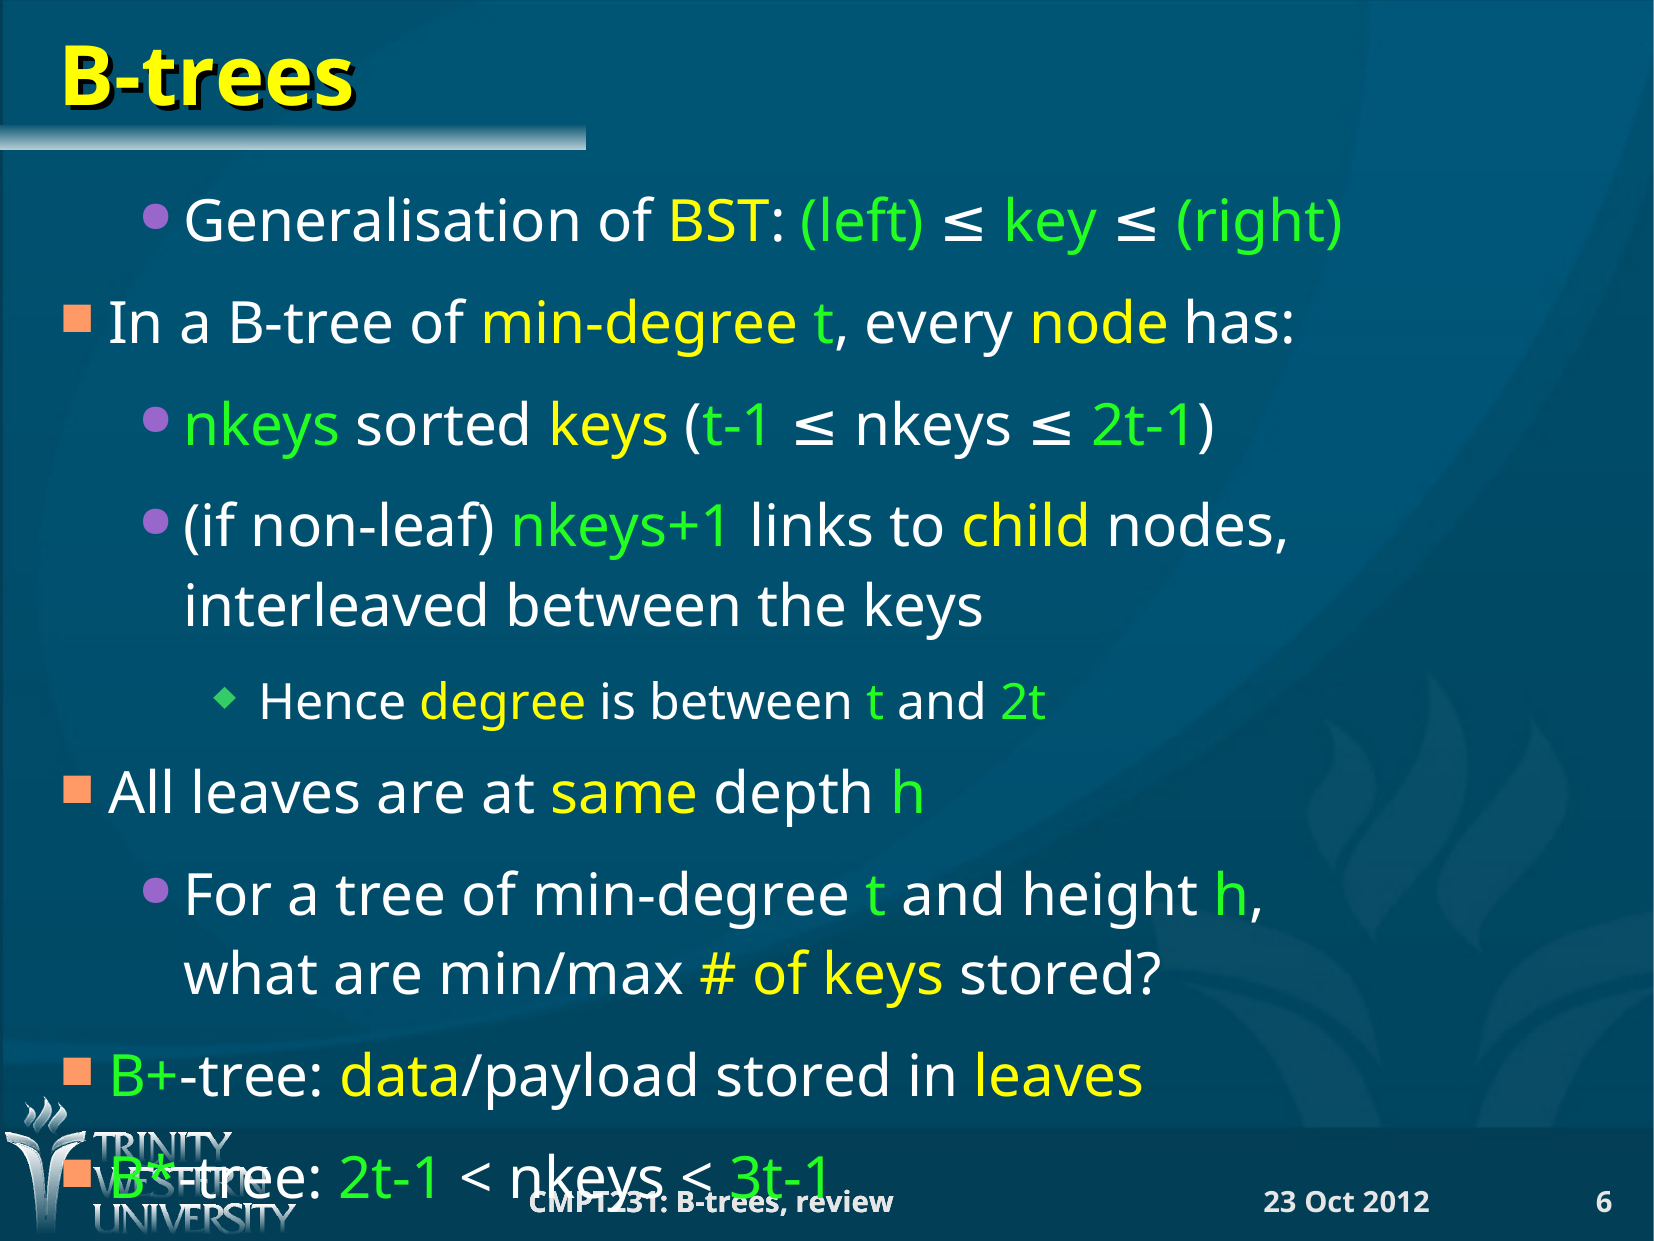

# B-trees
Generalisation of BST: (left) ≤ key ≤ (right)
In a B-tree of min-degree t, every node has:
nkeys sorted keys (t-1 ≤ nkeys ≤ 2t-1)
(if non-leaf) nkeys+1 links to child nodes, interleaved between the keys
Hence degree is between t and 2t
All leaves are at same depth h
For a tree of min-degree t and height h,
what are min/max # of keys stored?
B+-tree: data/payload stored in leaves
B*-tree: 2t-1 < nkeys < 3t-1
CMPT231: B-trees, review
23 Oct 2012
6